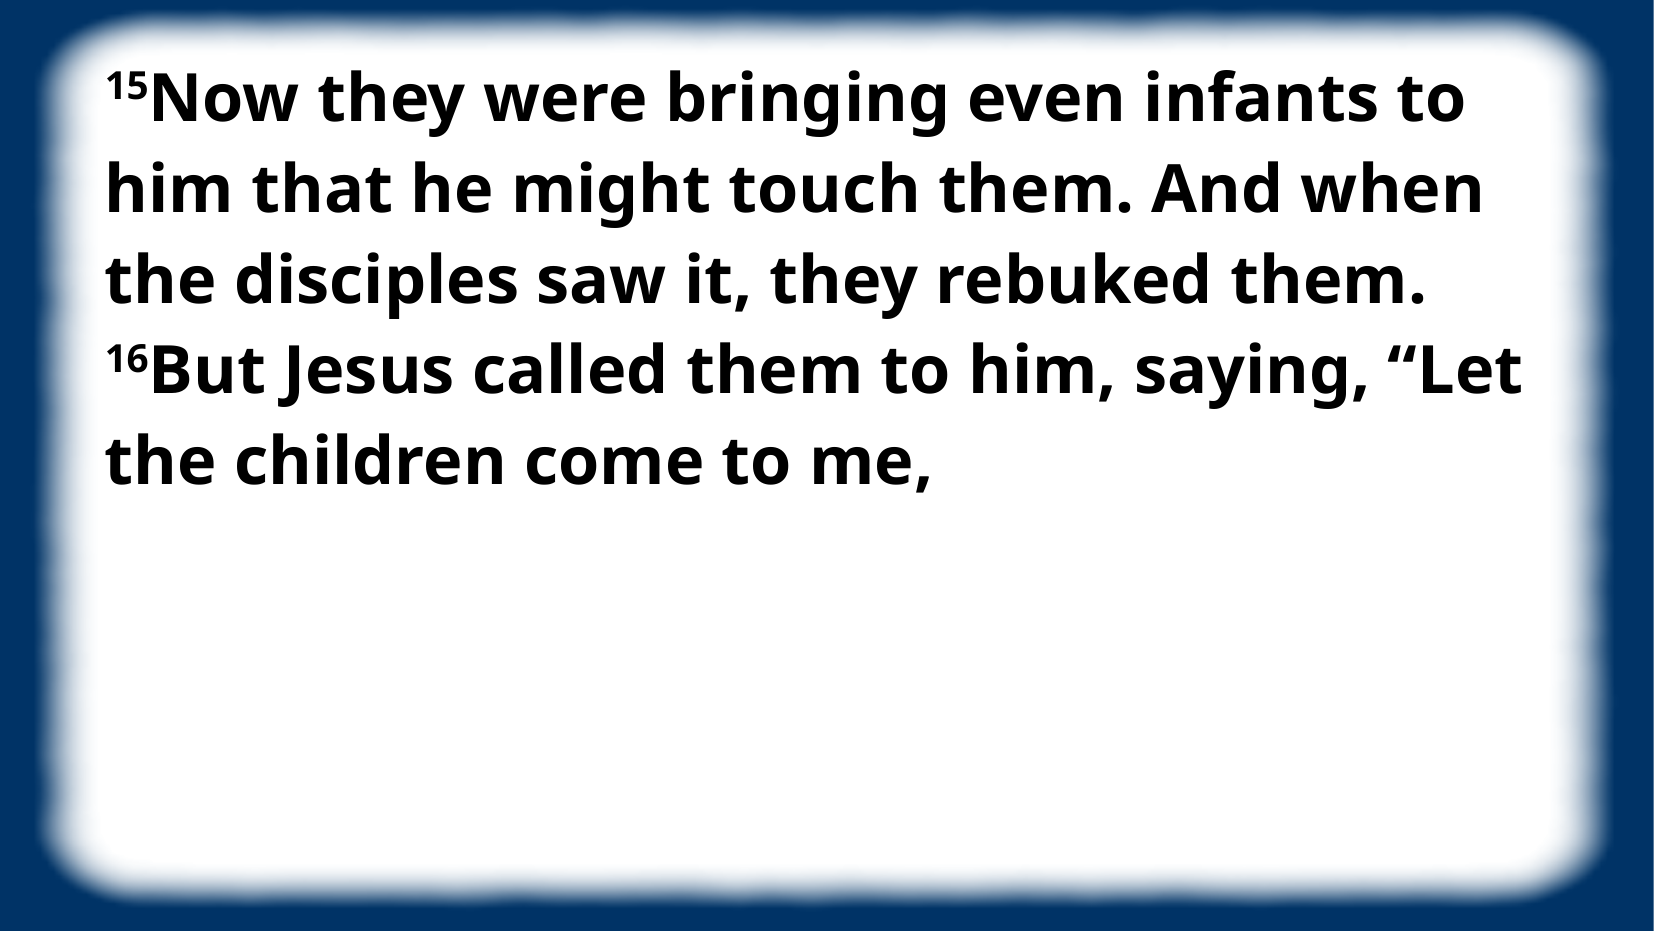

15Now they were bringing even infants to him that he might touch them. And when the disciples saw it, they rebuked them. 16But Jesus called them to him, saying, “Let the children come to me,